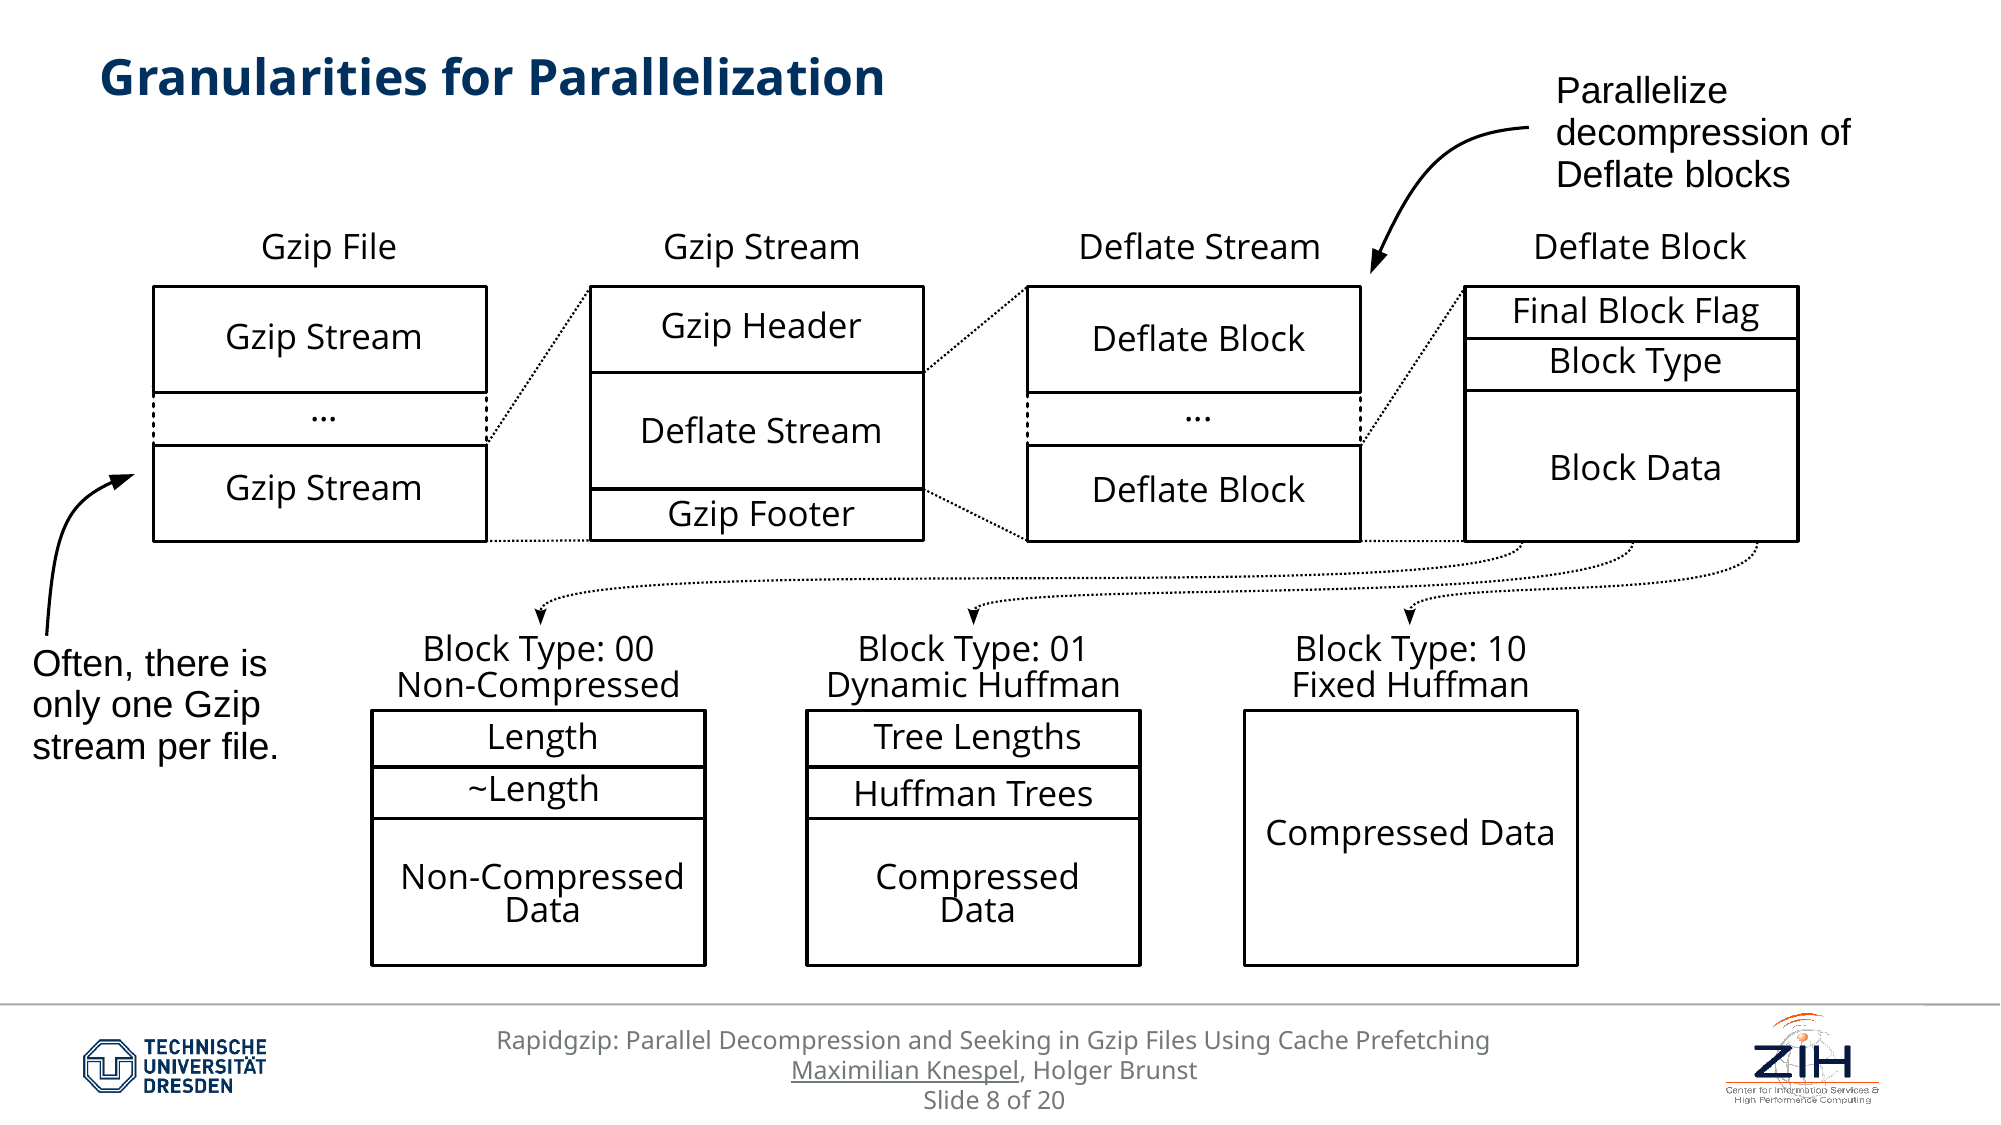

# Granularities for Parallelization
Parallelize decompression of Deflate blocks
Often, there is only one Gzip stream per file.